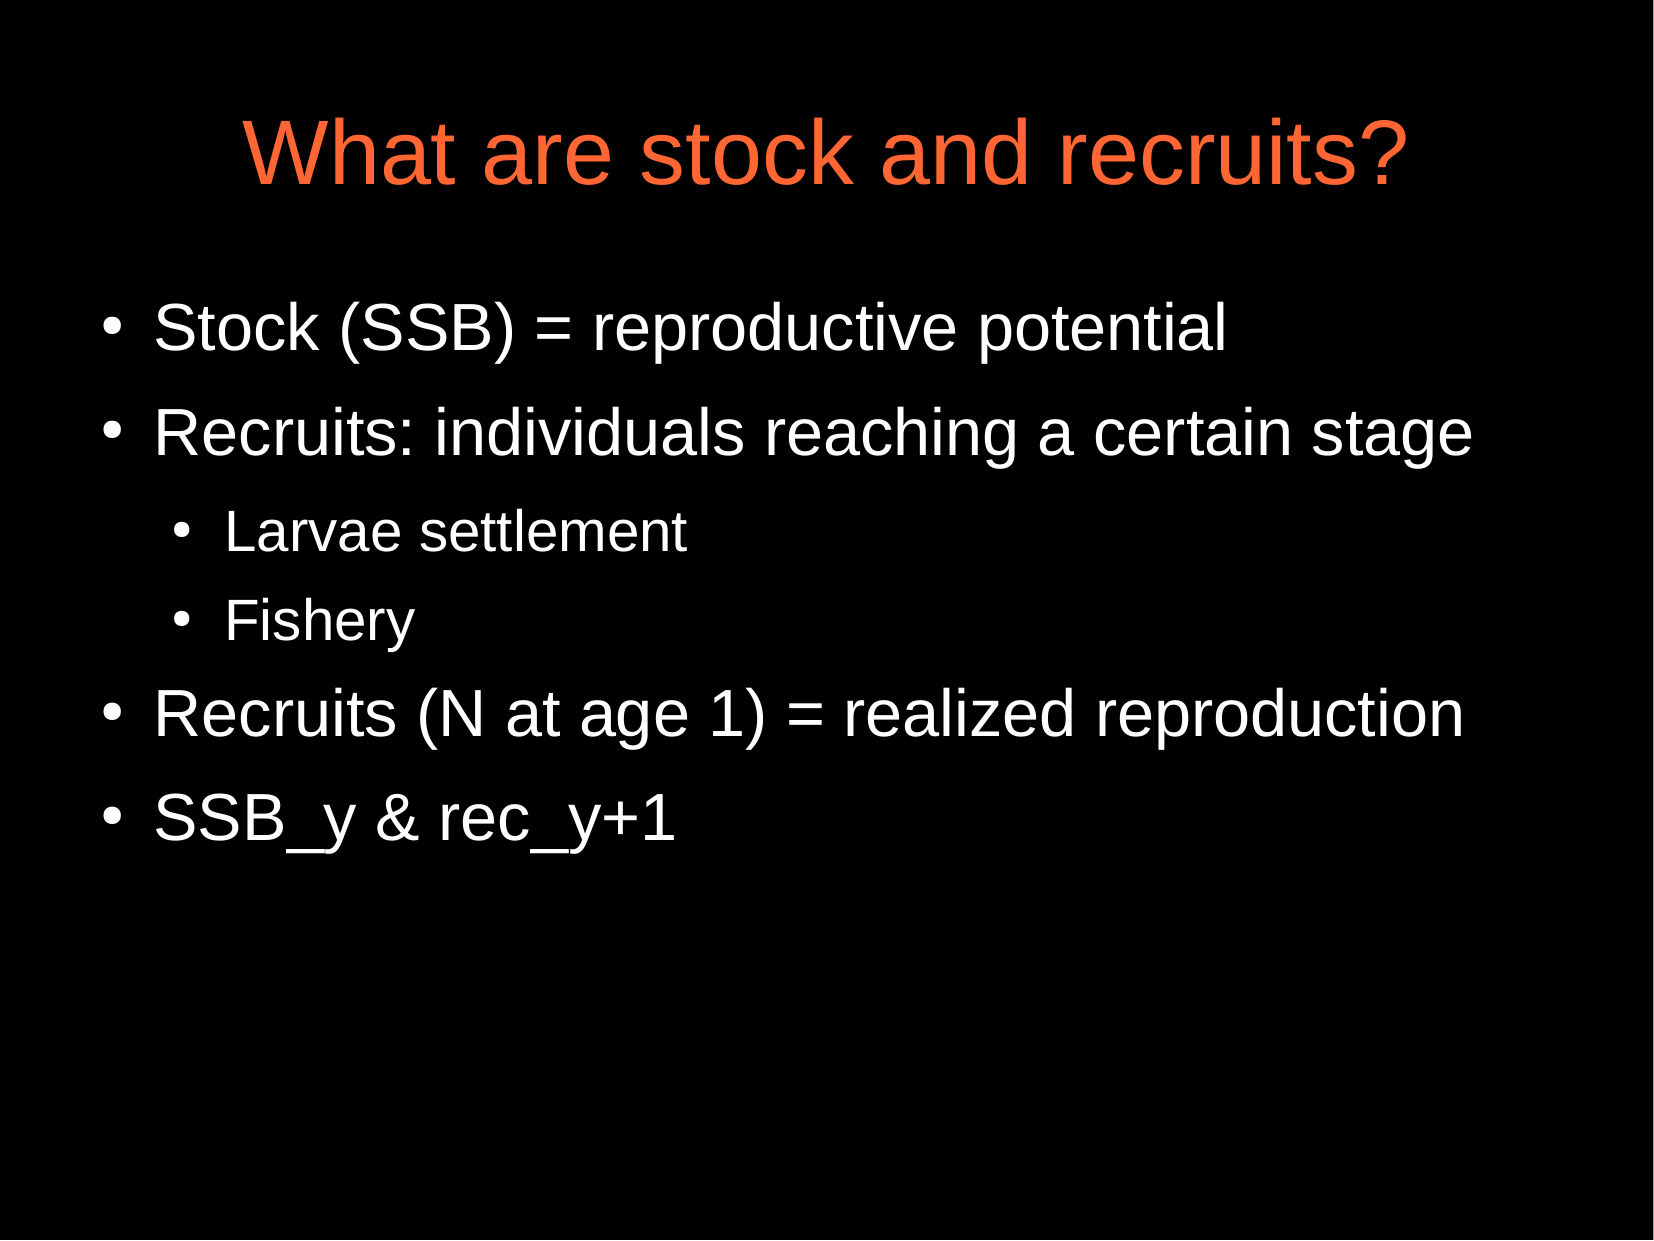

# What are stock and recruits?
Stock (SSB) = reproductive potential
Recruits: individuals reaching a certain stage
Larvae settlement
Fishery
Recruits (N at age 1) = realized reproduction
SSB_y & rec_y+1